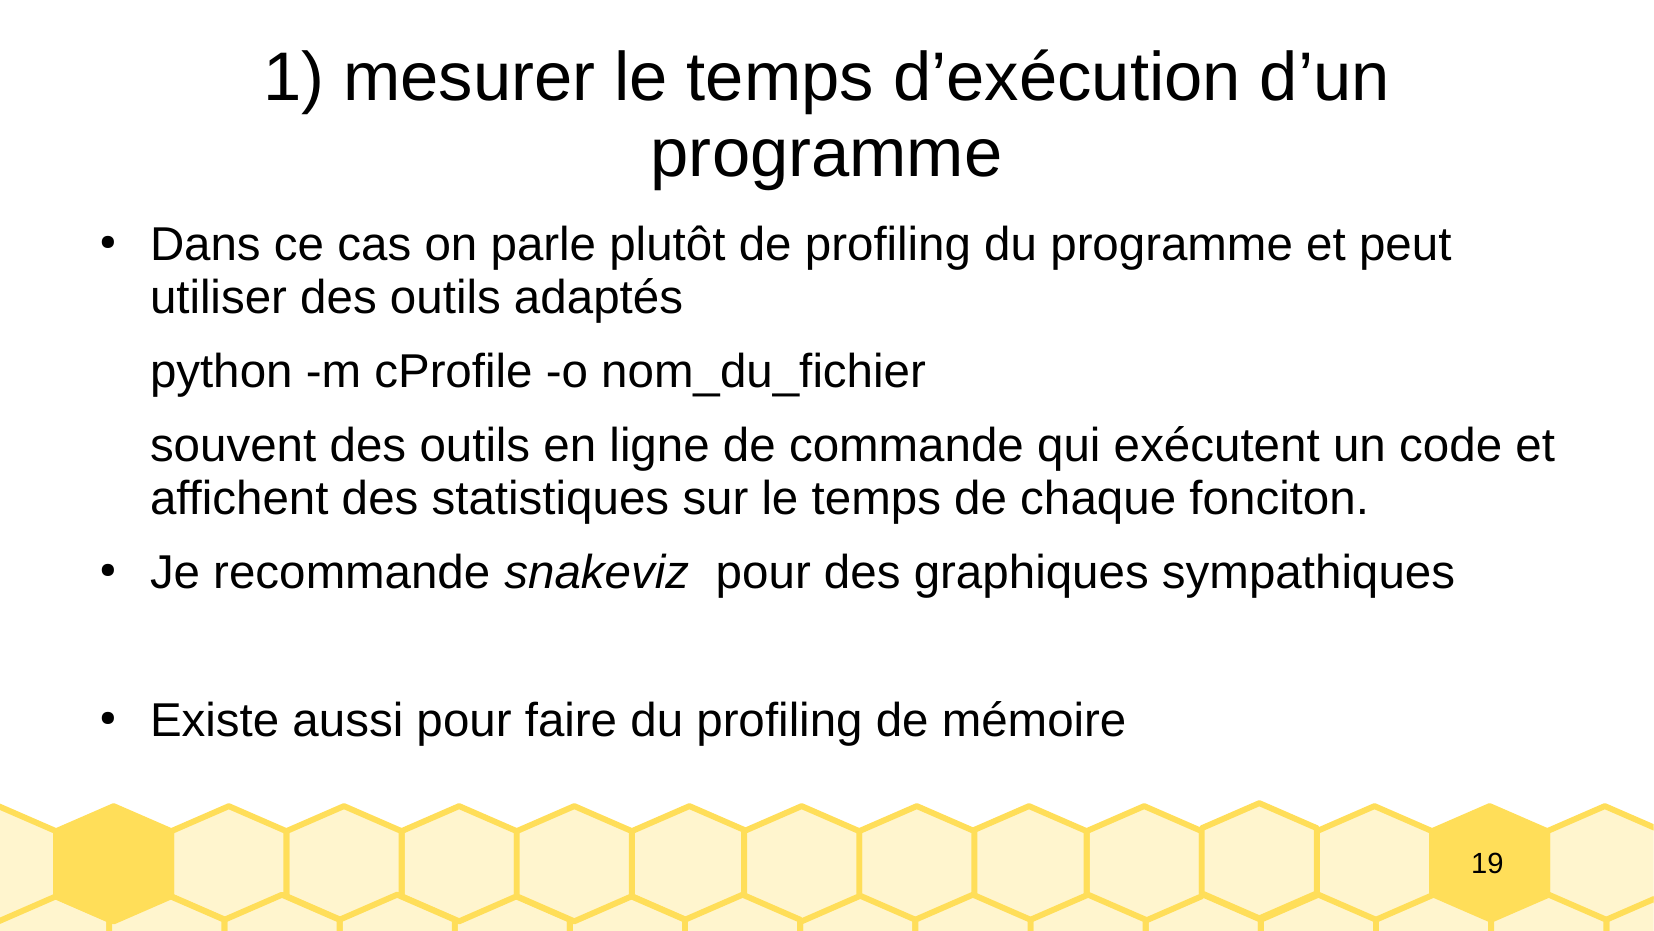

# 1) mesurer le temps d’exécution d’un programme
Dans ce cas on parle plutôt de profiling du programme et peut utiliser des outils adaptés
python -m cProfile -o nom_du_fichier
souvent des outils en ligne de commande qui exécutent un code et affichent des statistiques sur le temps de chaque fonciton.
Je recommande snakeviz pour des graphiques sympathiques
Existe aussi pour faire du profiling de mémoire